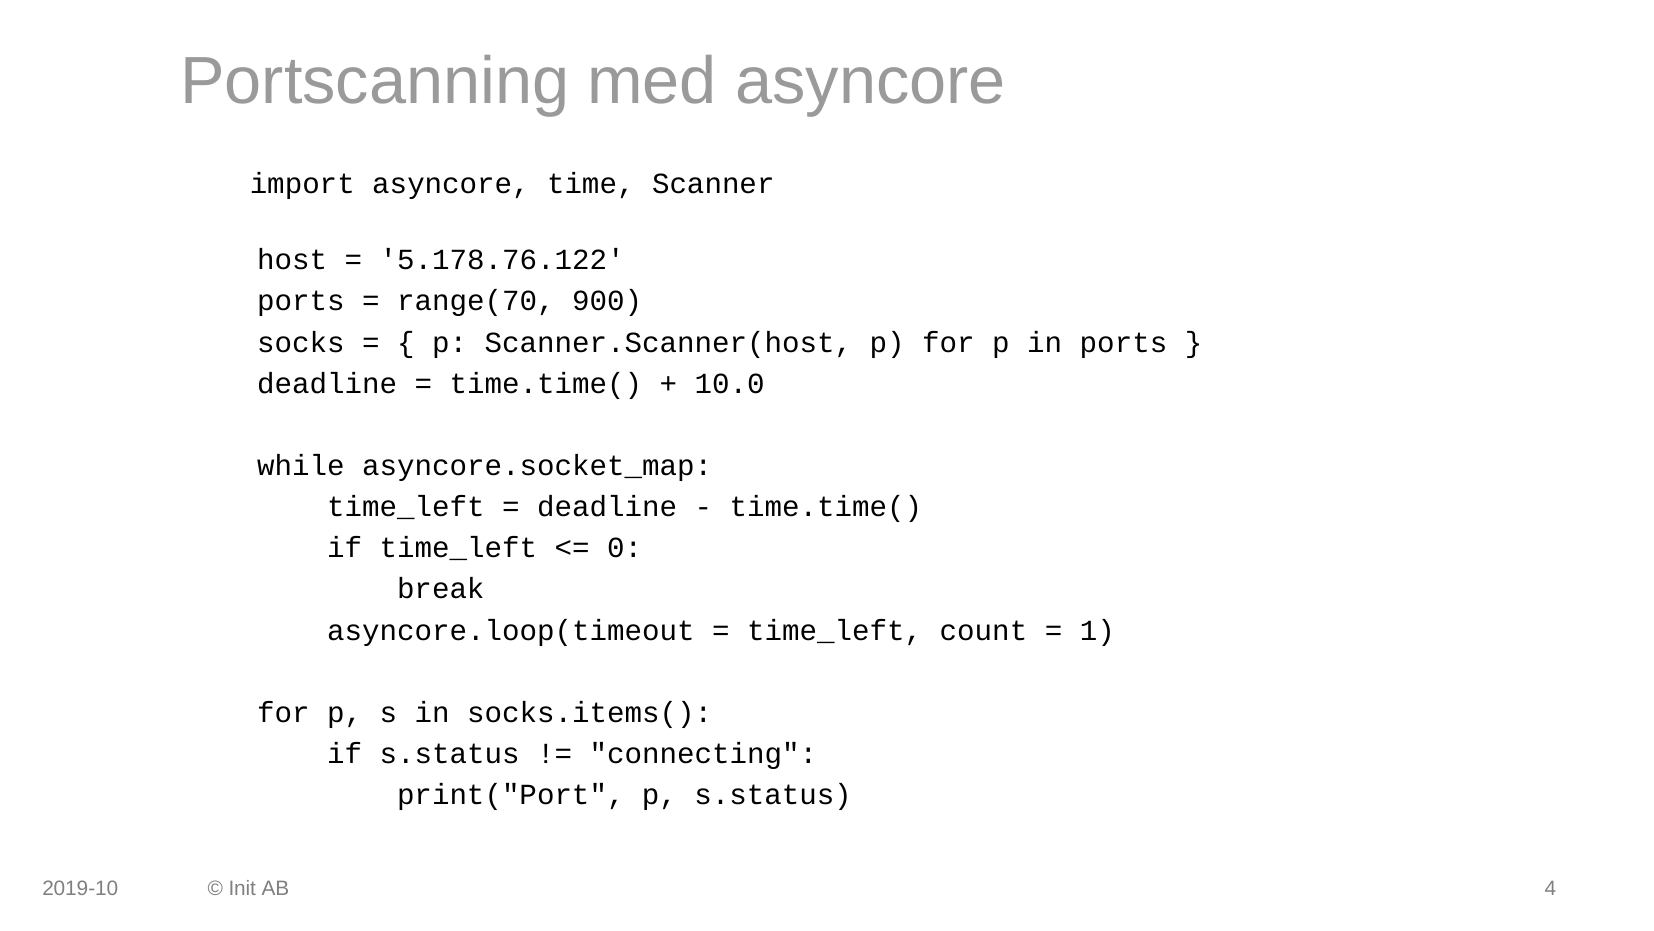

Portscanning med asyncore
 import asyncore, time, Scanner
host = '5.178.76.122'
ports = range(70, 900)
socks = { p: Scanner.Scanner(host, p) for p in ports }
deadline = time.time() + 10.0
while asyncore.socket_map:
 time_left = deadline - time.time()
 if time_left <= 0:
 break
 asyncore.loop(timeout = time_left, count = 1)
for p, s in socks.items():
 if s.status != "connecting":
 print("Port", p, s.status)
2019-10
© Init AB